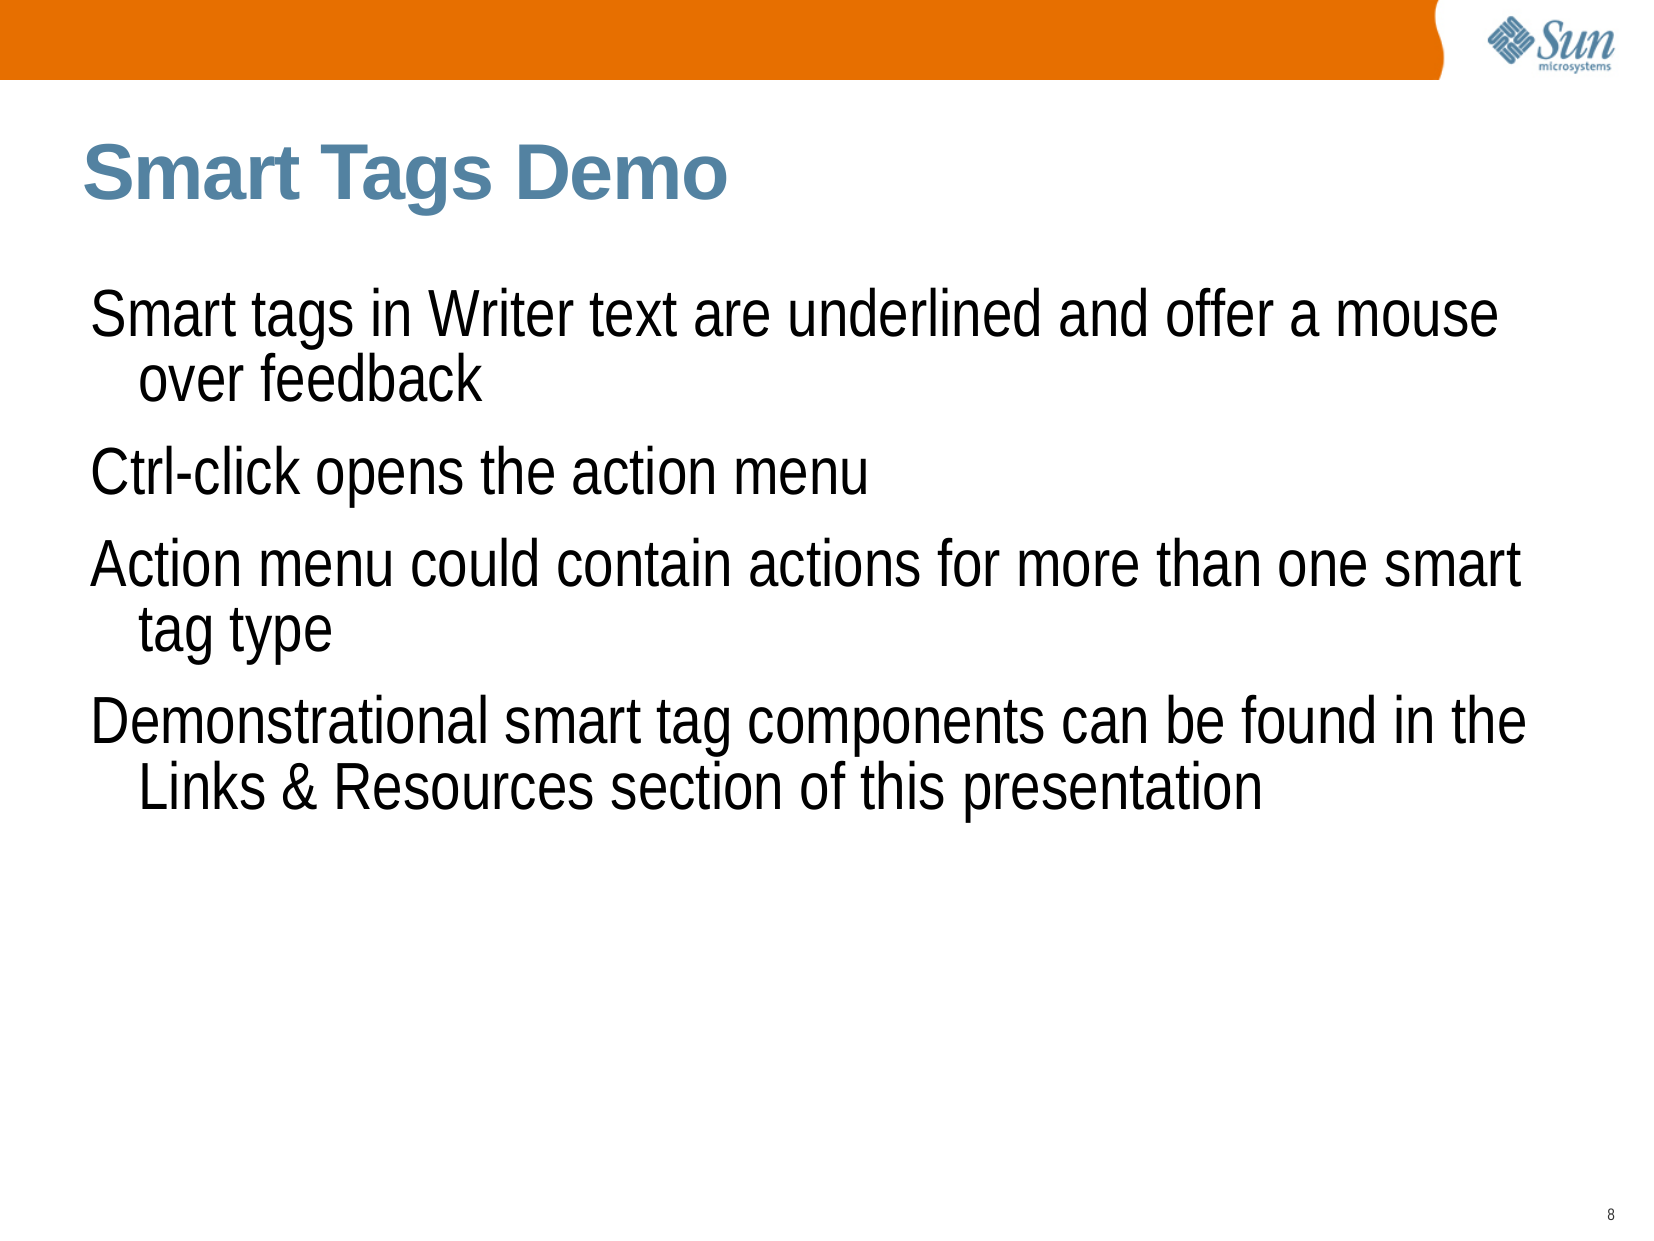

# Smart Tags Demo
Smart tags in Writer text are underlined and offer a mouse over feedback
Ctrl-click opens the action menu
Action menu could contain actions for more than one smart tag type
Demonstrational smart tag components can be found in the Links & Resources section of this presentation